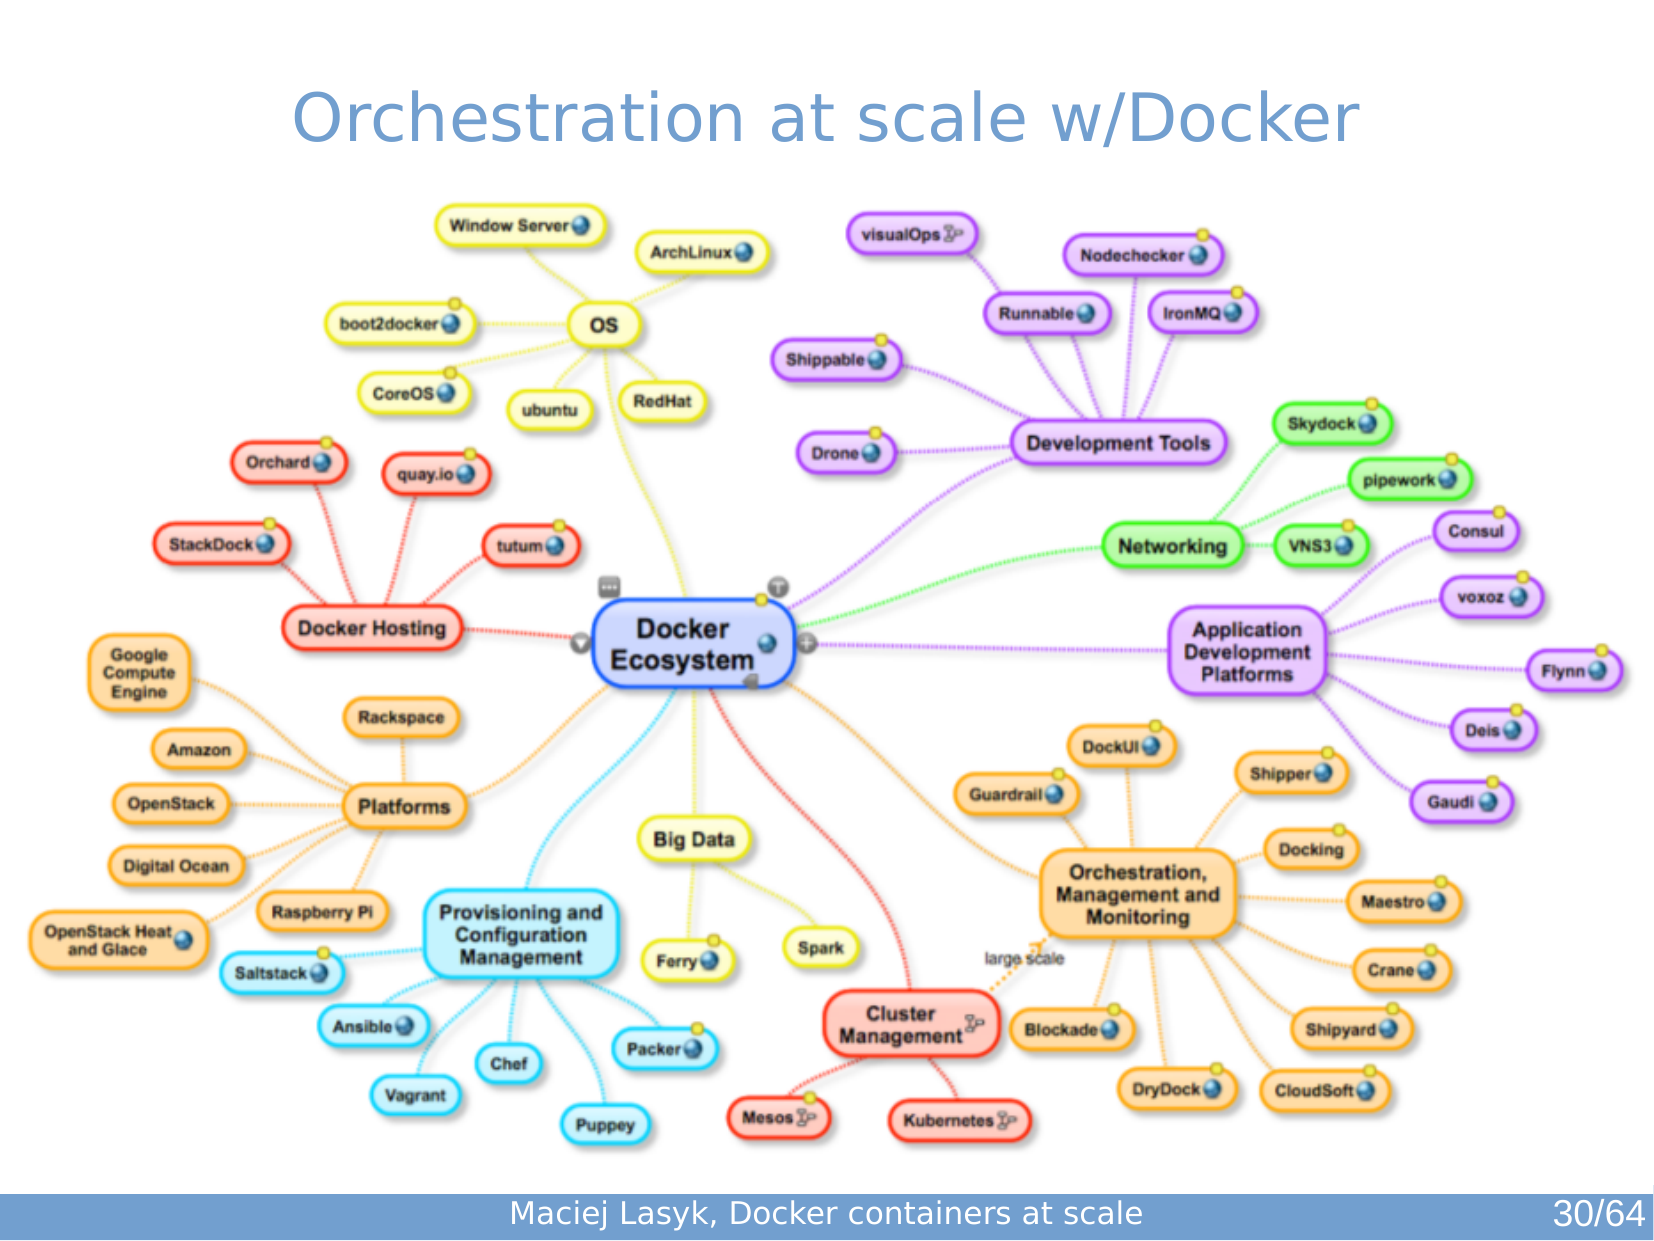

Orchestration at scale w/Docker
 30/64
Maciej Lasyk, Docker containers at scale